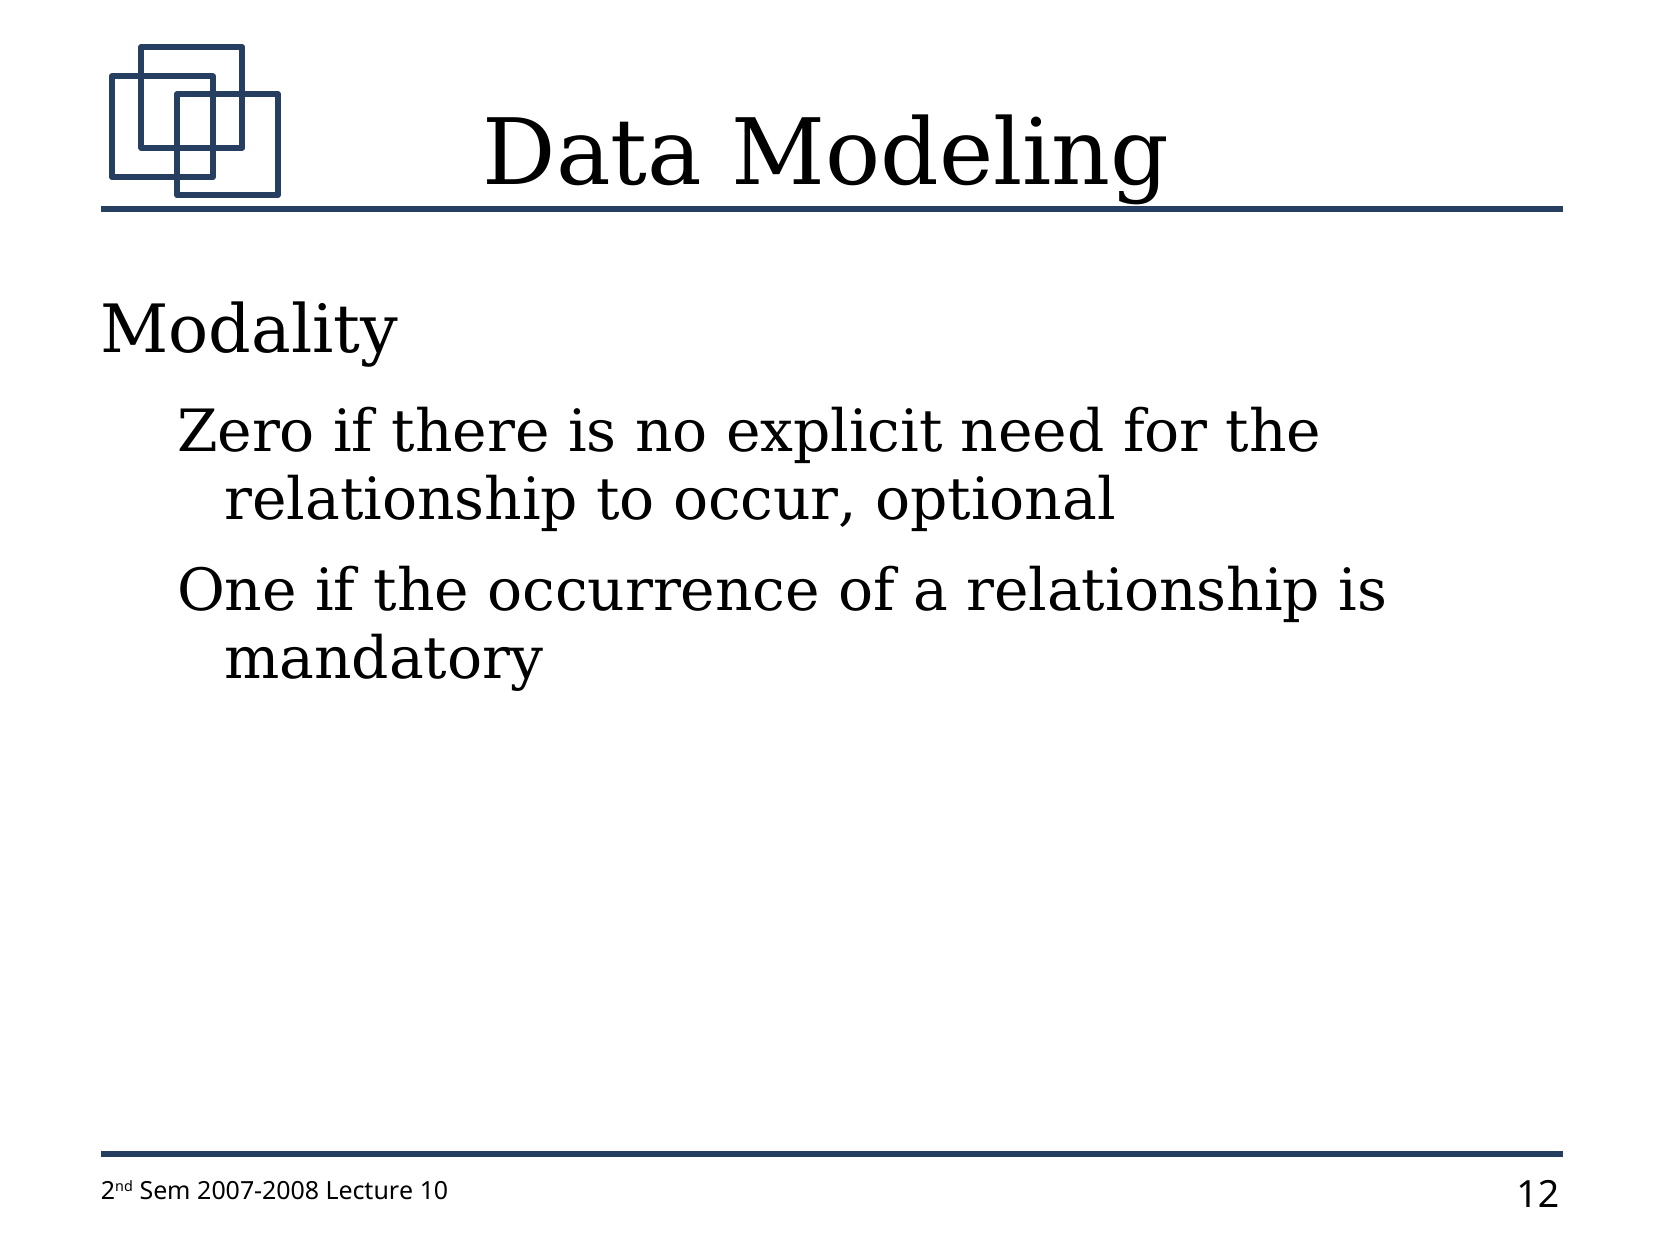

# Data Modeling
Modality
Zero if there is no explicit need for the relationship to occur, optional
One if the occurrence of a relationship is mandatory